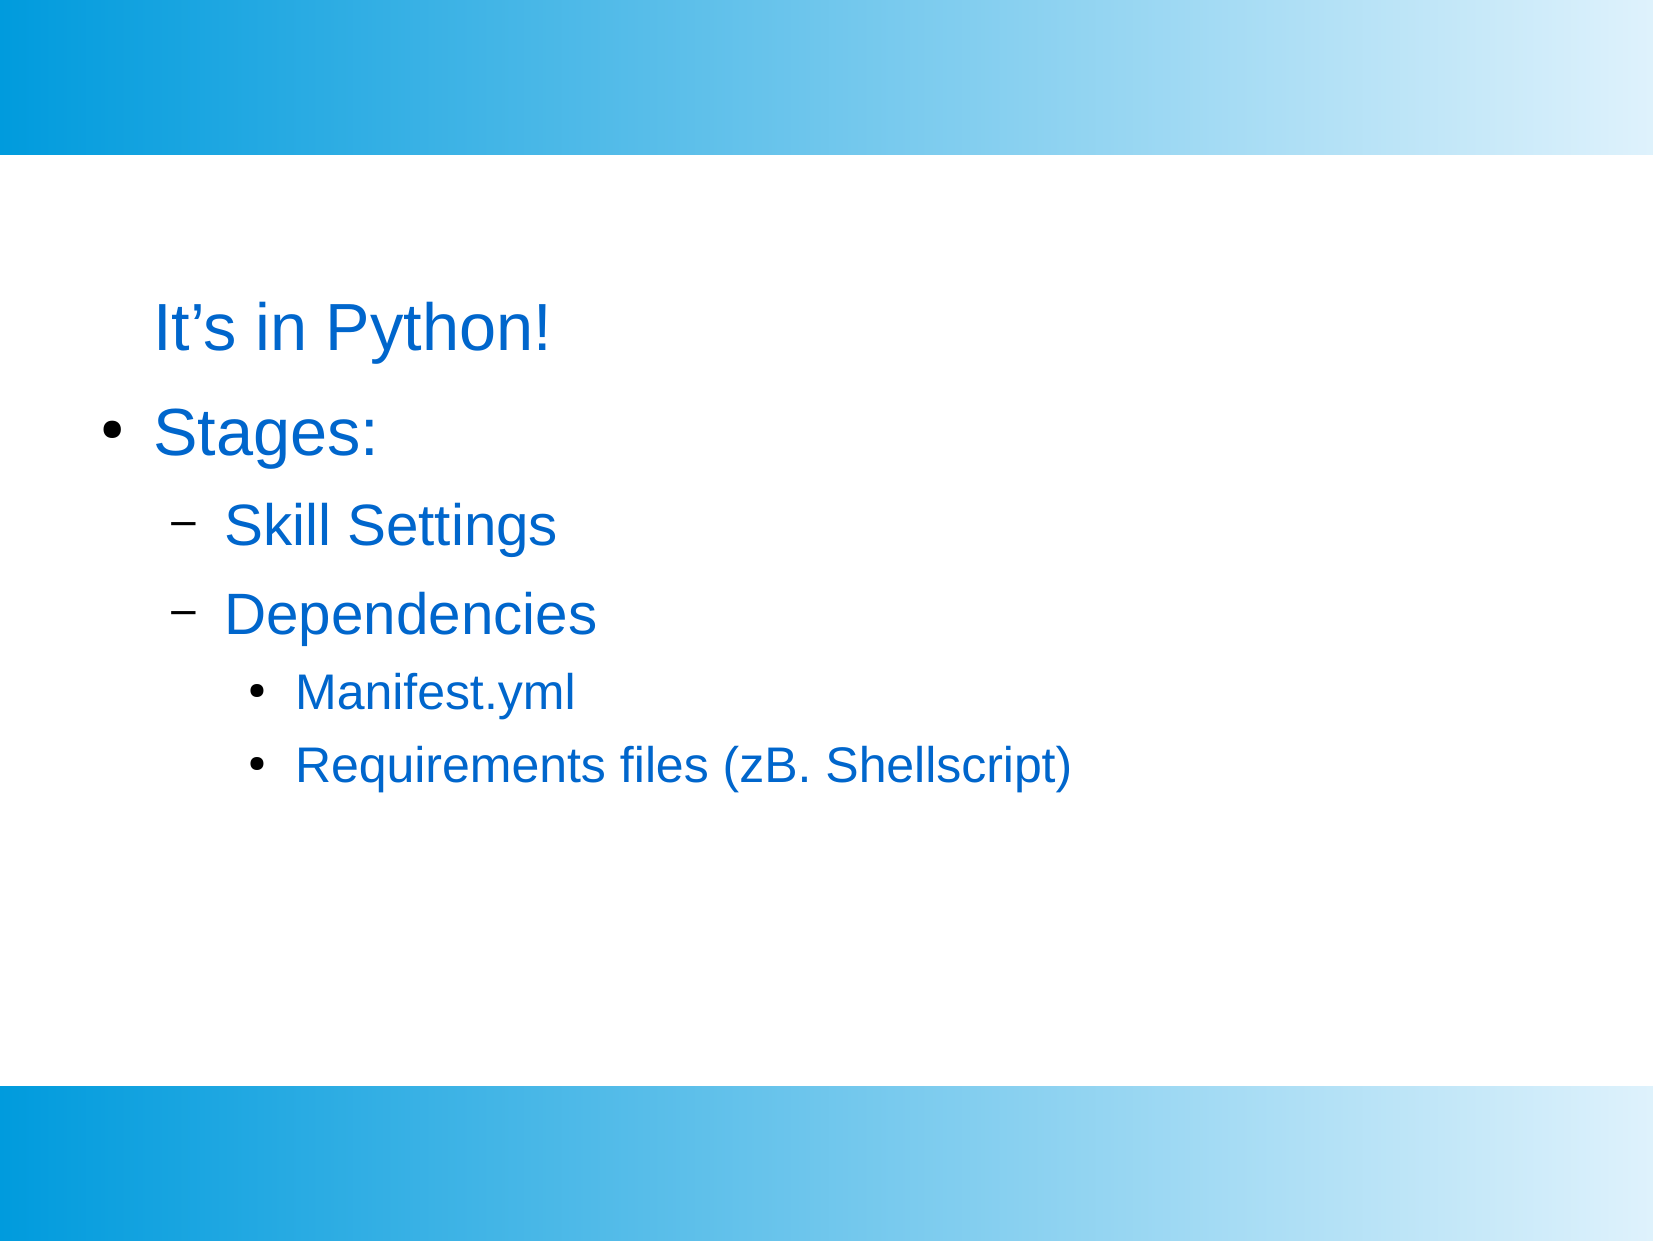

#
It’s in Python!
Stages:
Skill Settings
Dependencies
Manifest.yml
Requirements files (zB. Shellscript)